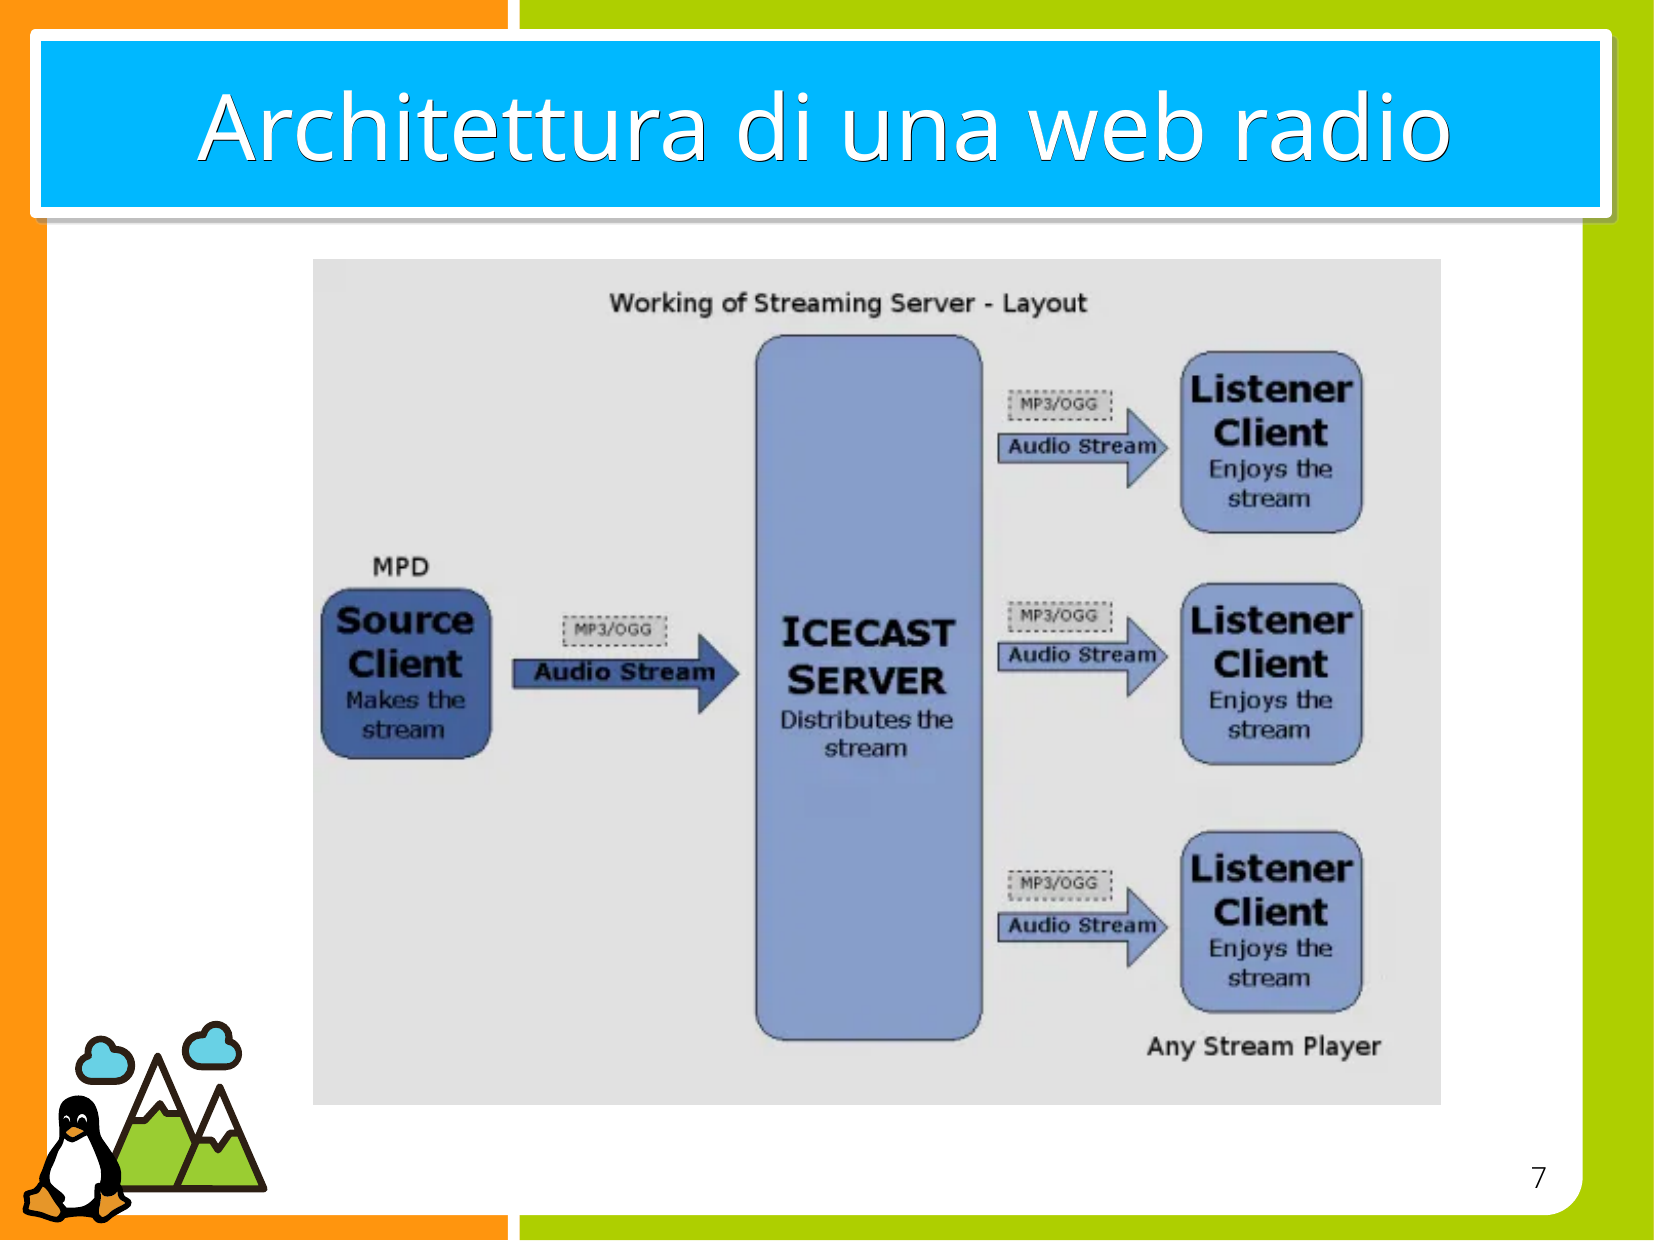

# Architettura di una web radio
7